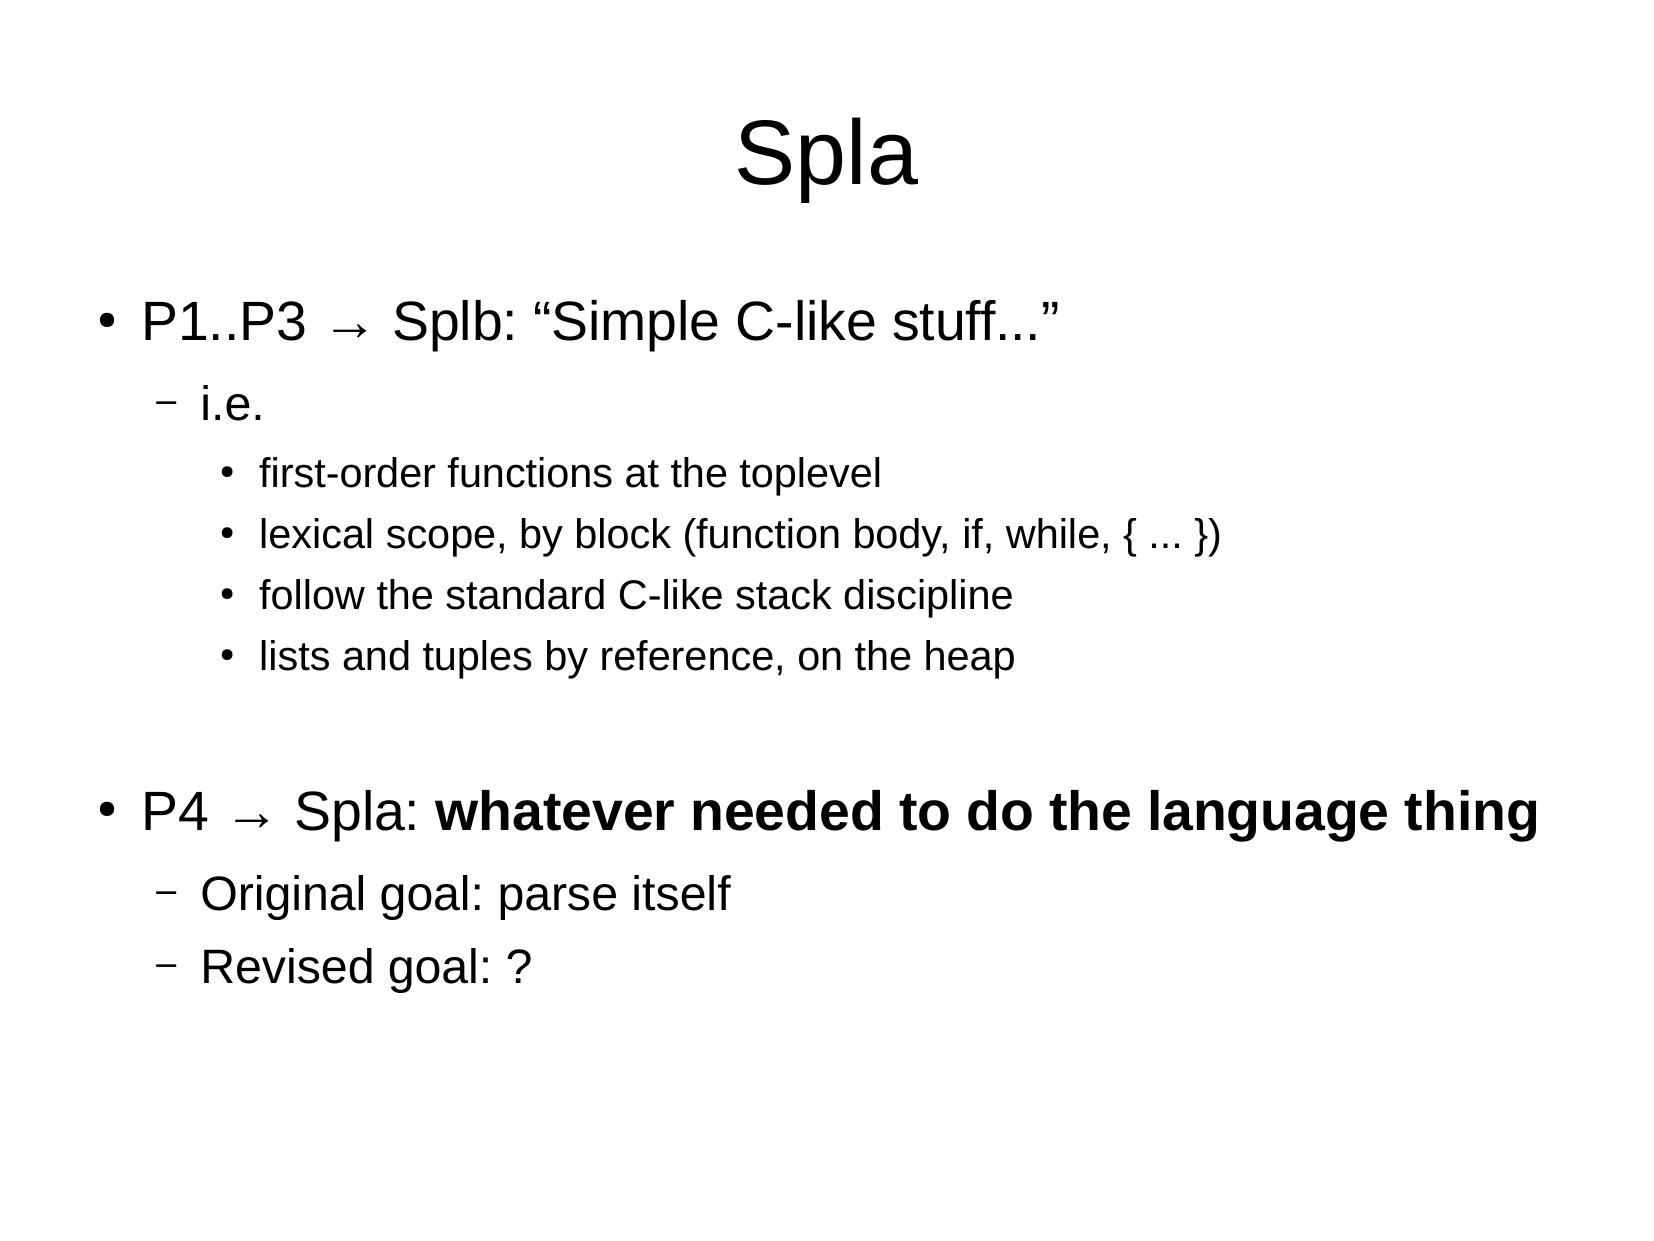

# Spla
P1..P3 → Splb: “Simple C-like stuff...”
i.e.
first-order functions at the toplevel
lexical scope, by block (function body, if, while, { ... })
follow the standard C-like stack discipline
lists and tuples by reference, on the heap
P4 → Spla: whatever needed to do the language thing
Original goal: parse itself
Revised goal: ?